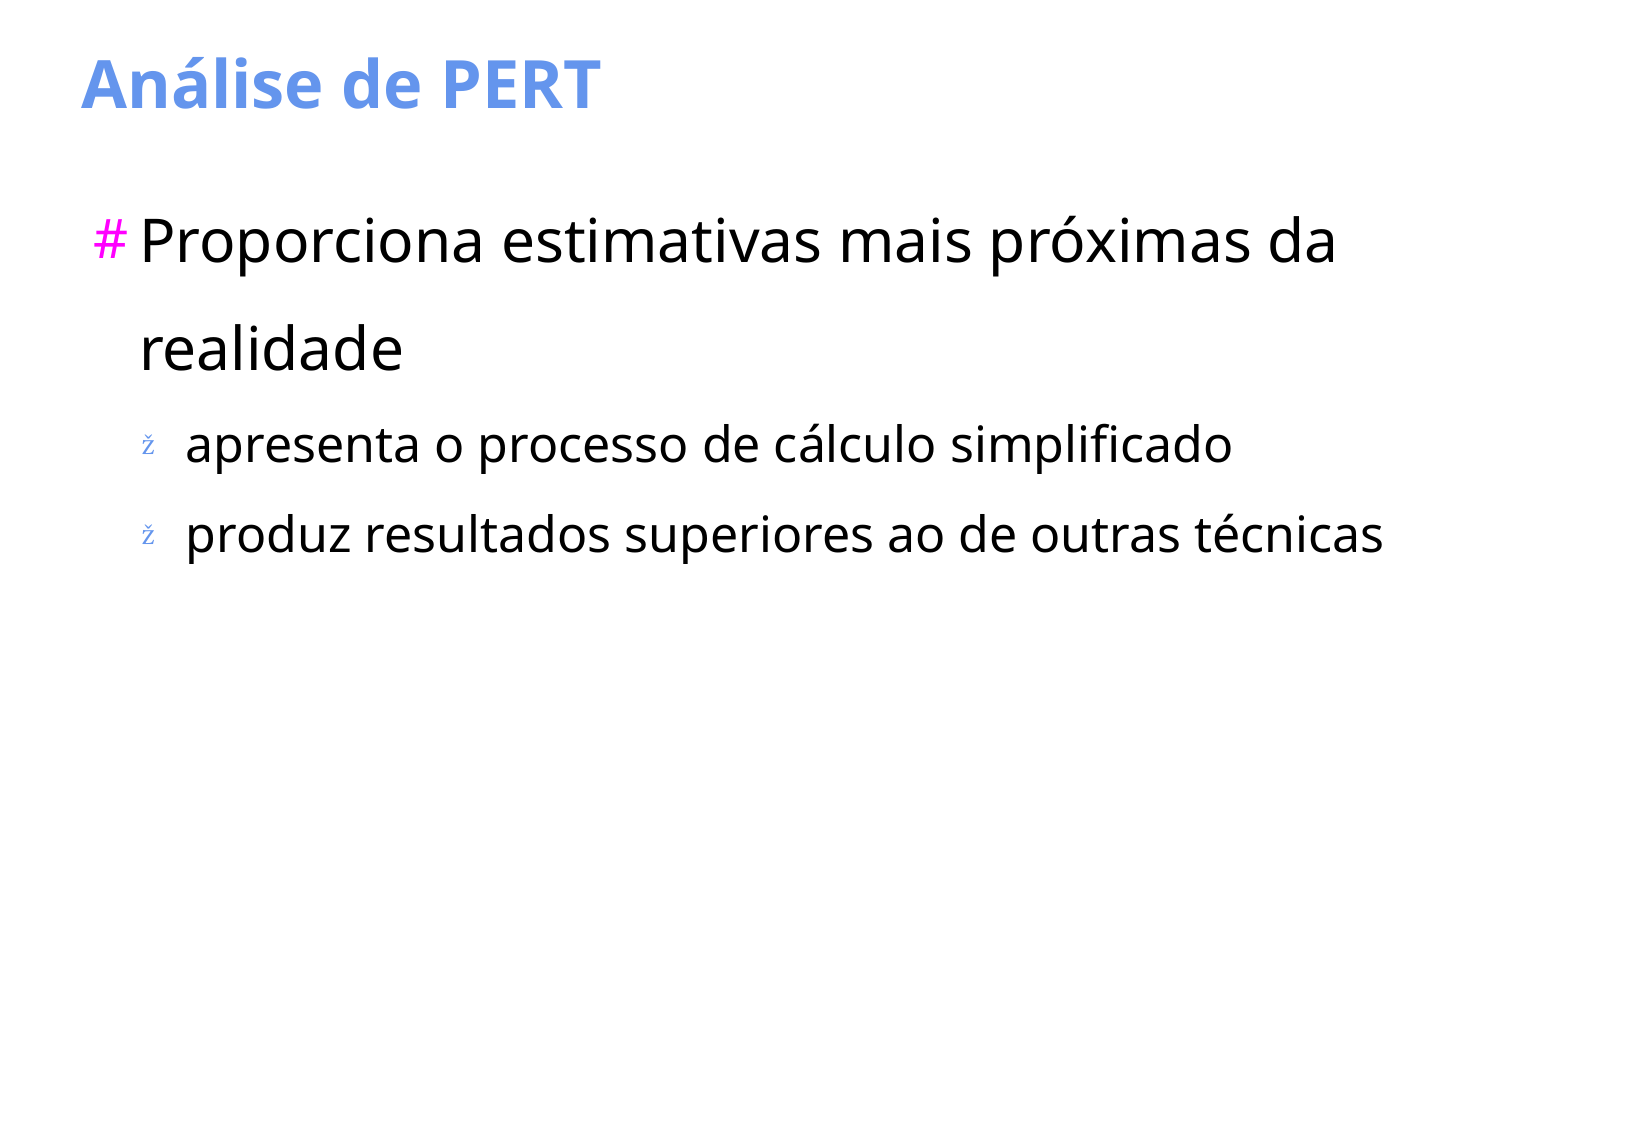

# Análise de PERT
Proporciona estimativas mais próximas da realidade
apresenta o processo de cálculo simplificado
produz resultados superiores ao de outras técnicas